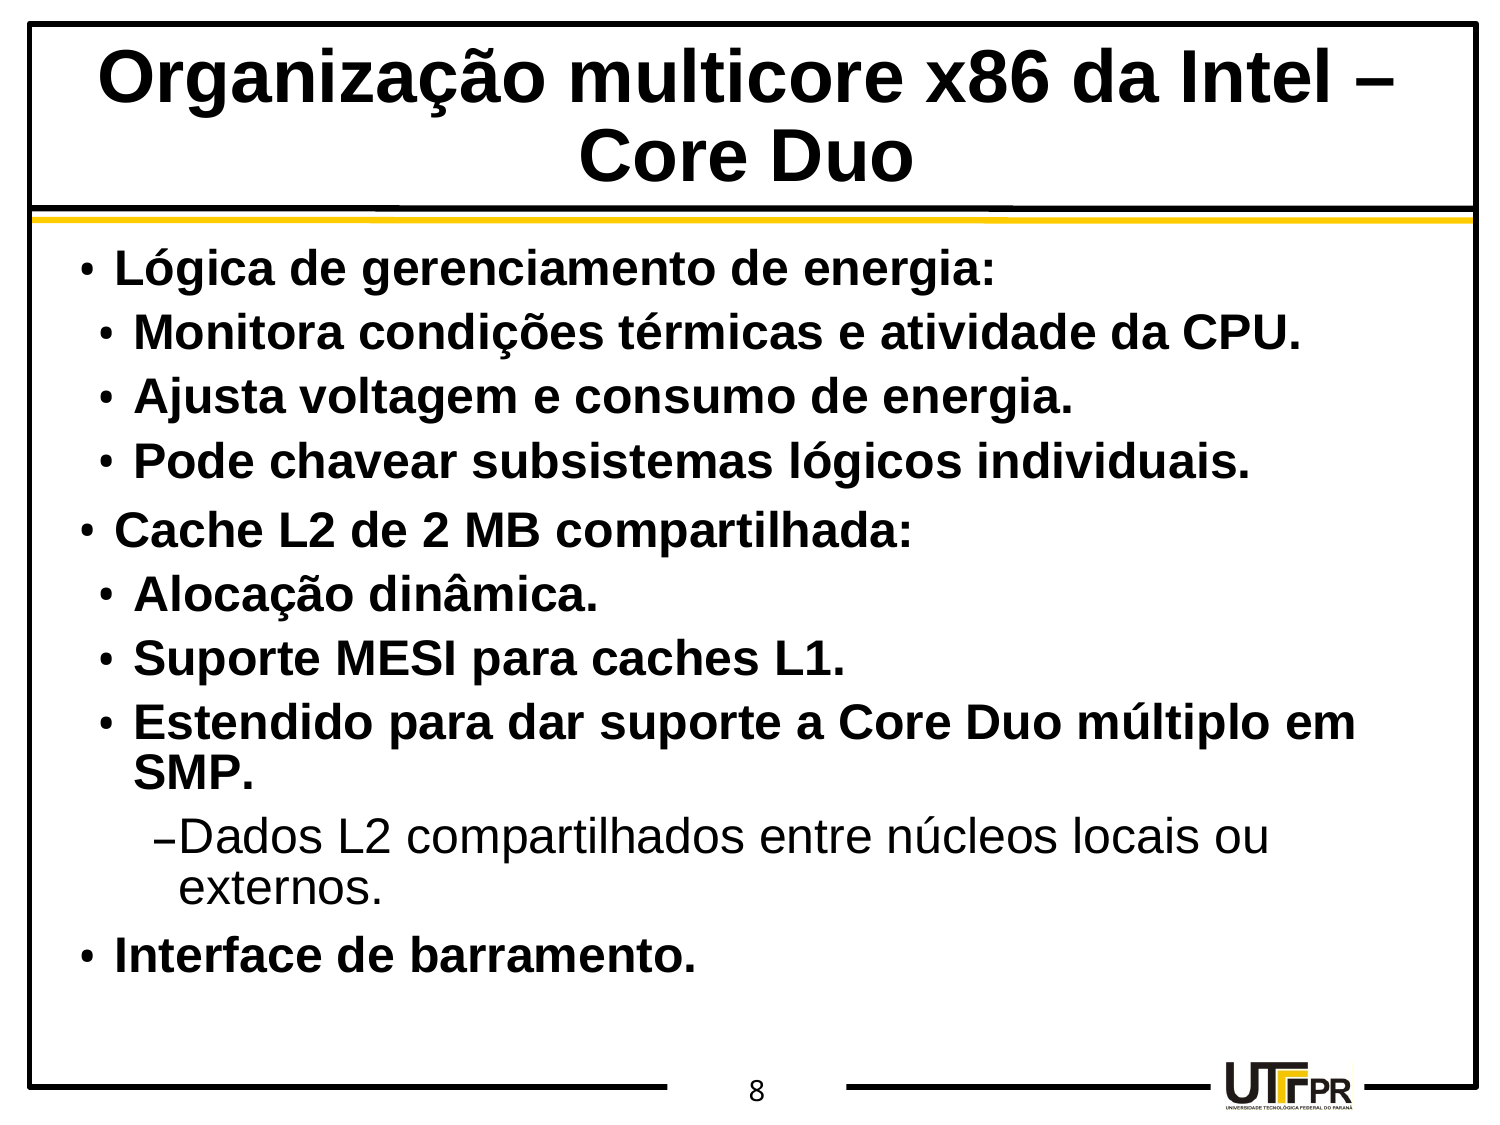

# Organização multicore x86 da Intel – Core Duo
Lógica de gerenciamento de energia:
Monitora condições térmicas e atividade da CPU.
Ajusta voltagem e consumo de energia.
Pode chavear subsistemas lógicos individuais.
Cache L2 de 2 MB compartilhada:
Alocação dinâmica.
Suporte MESI para caches L1.
Estendido para dar suporte a Core Duo múltiplo em SMP.
Dados L2 compartilhados entre núcleos locais ou externos.
Interface de barramento.